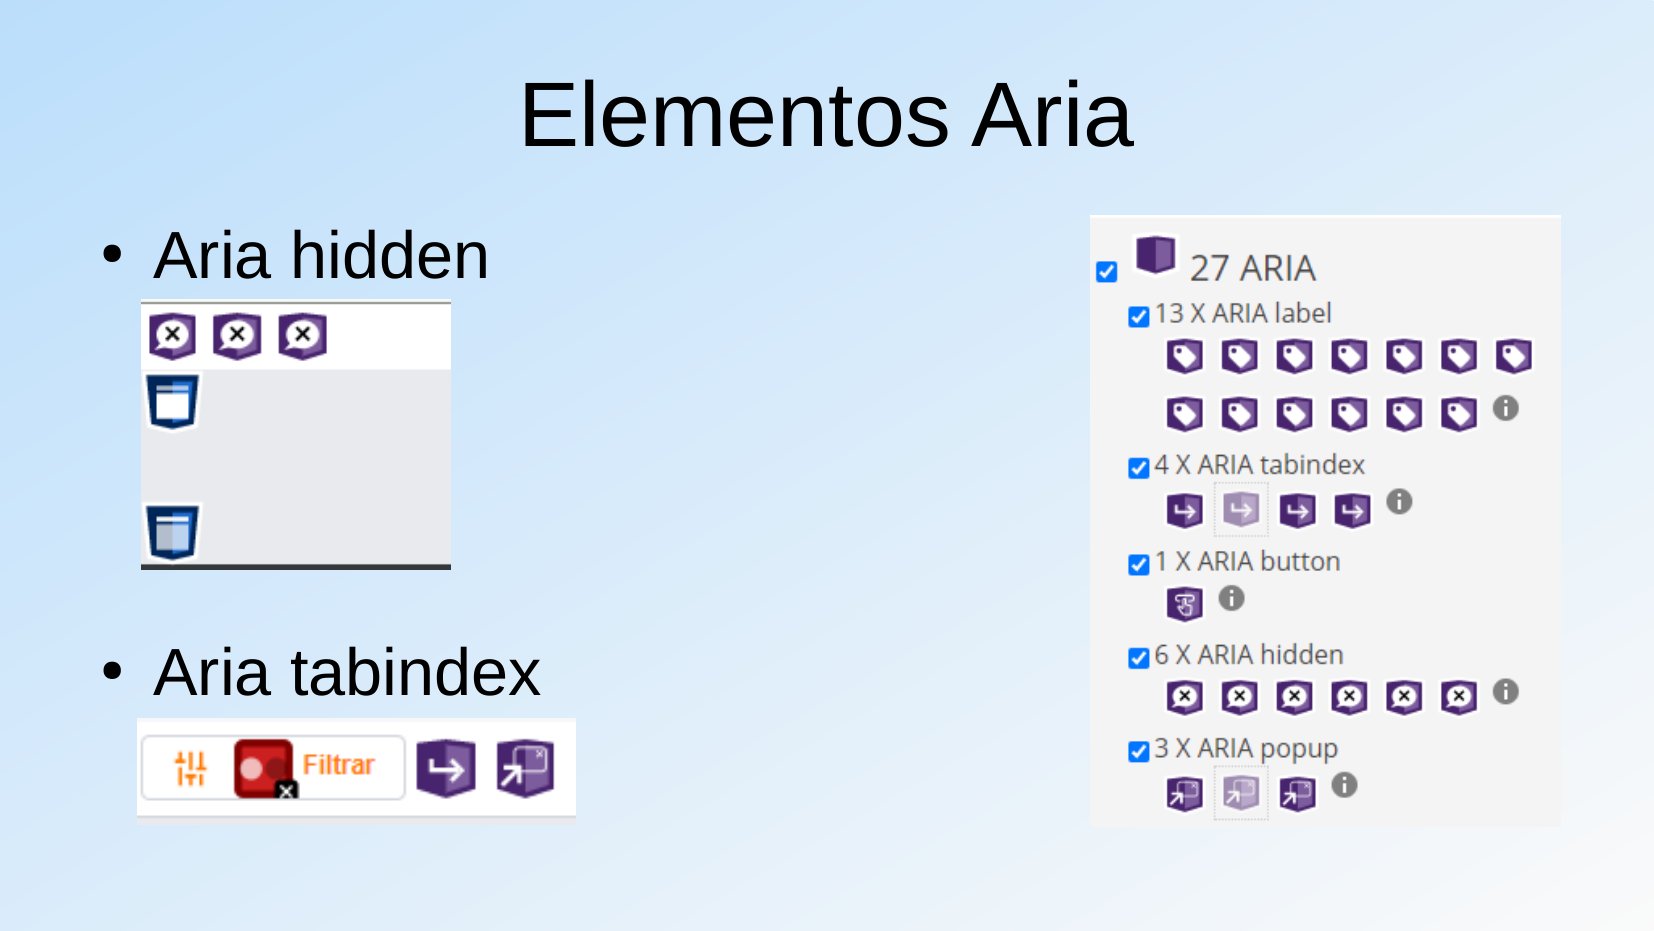

# Elementos Aria
Aria hidden
Aria tabindex